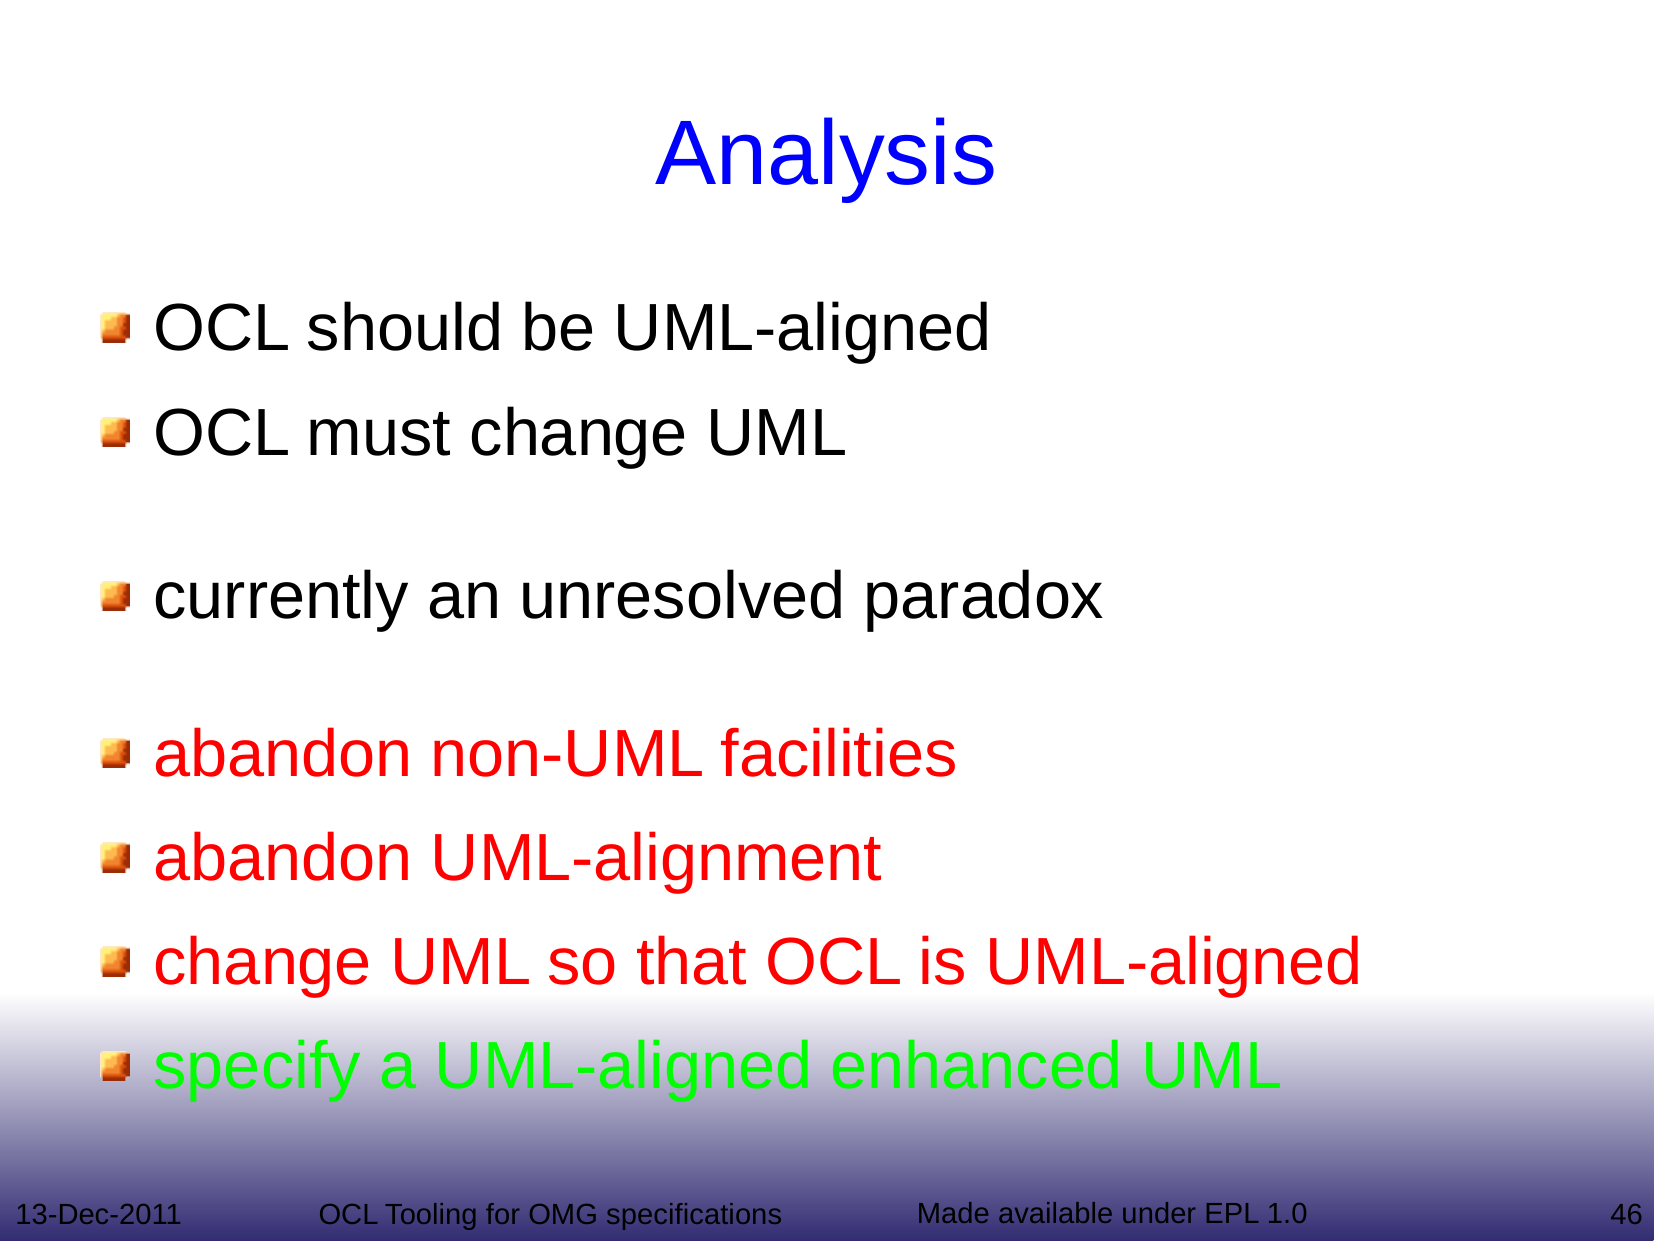

# Analysis
OCL should be UML-aligned
OCL must change UML
currently an unresolved paradox
abandon non-UML facilities
abandon UML-alignment
change UML so that OCL is UML-aligned
specify a UML-aligned enhanced UML
13-Dec-2011
OCL Tooling for OMG specifications
46